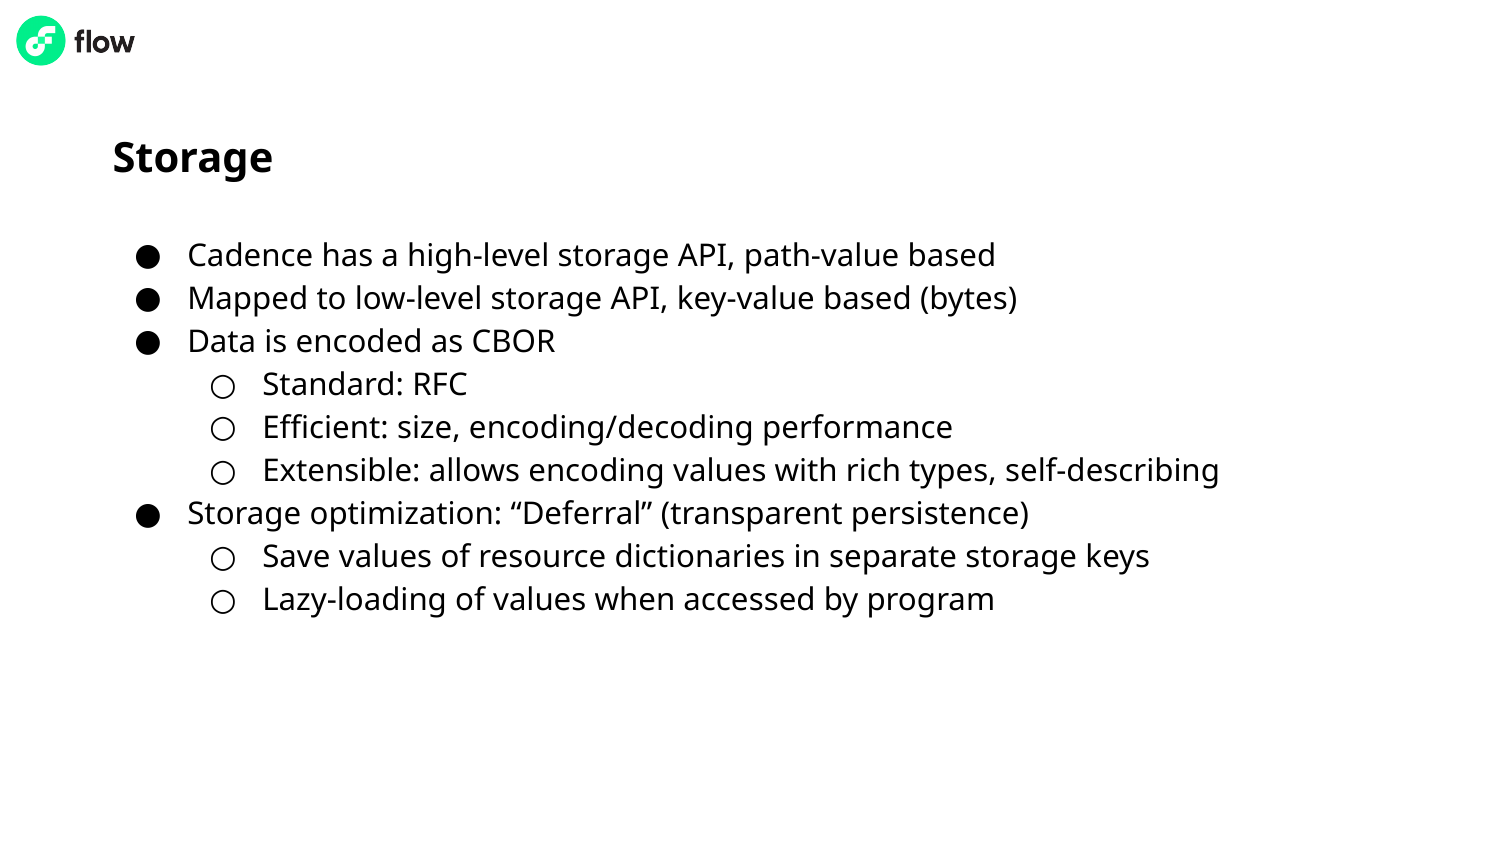

Storage
Cadence has a high-level storage API, path-value based
Mapped to low-level storage API, key-value based (bytes)
Data is encoded as CBOR
Standard: RFC
Efficient: size, encoding/decoding performance
Extensible: allows encoding values with rich types, self-describing
Storage optimization: “Deferral” (transparent persistence)
Save values of resource dictionaries in separate storage keys
Lazy-loading of values when accessed by program